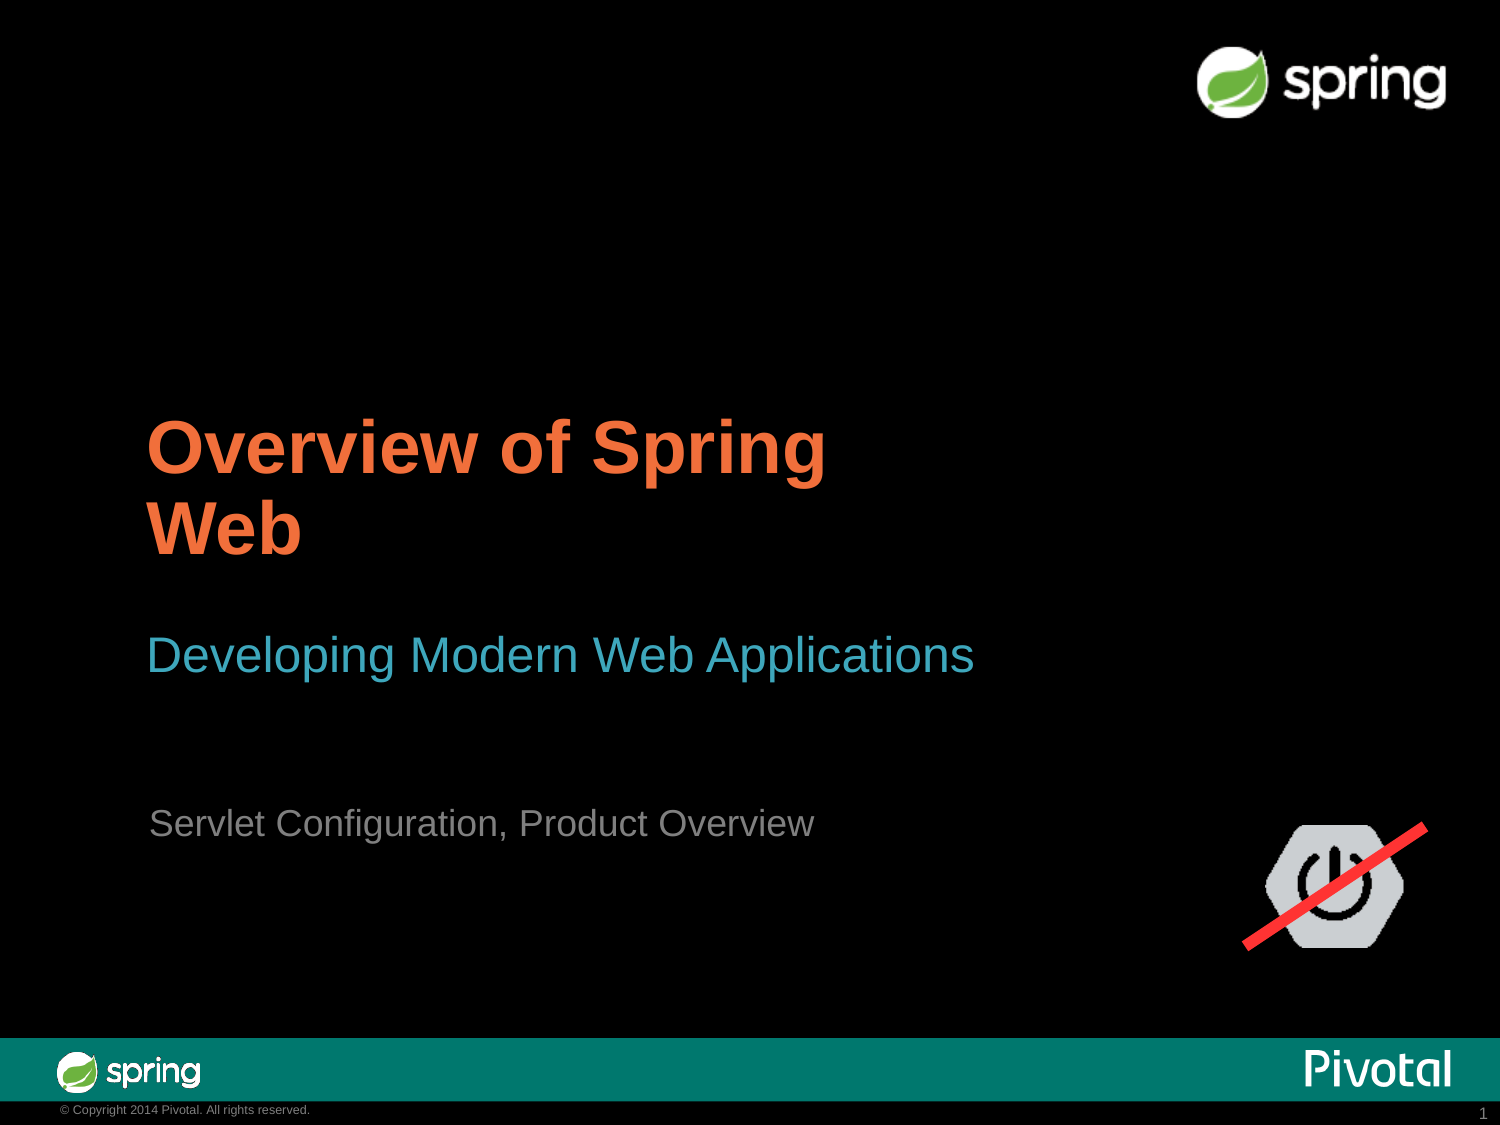

# Overview of Spring Web
Developing Modern Web Applications
Servlet Configuration, Product Overview